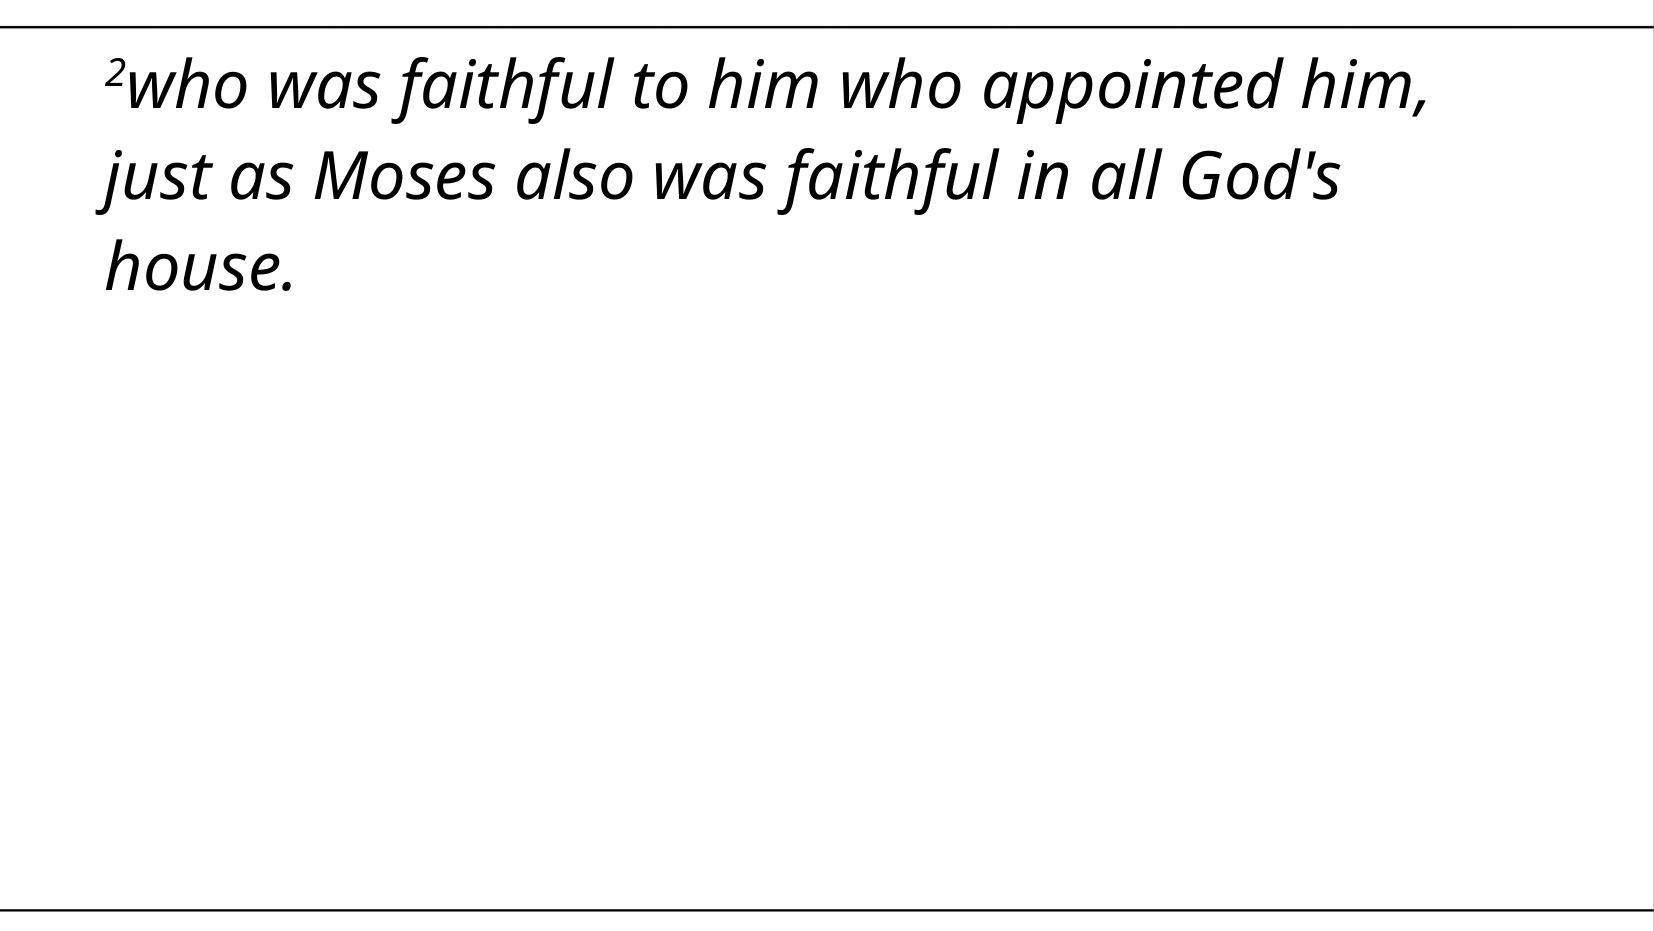

2who was faithful to him who appointed him, just as Moses also was faithful in all God's house.